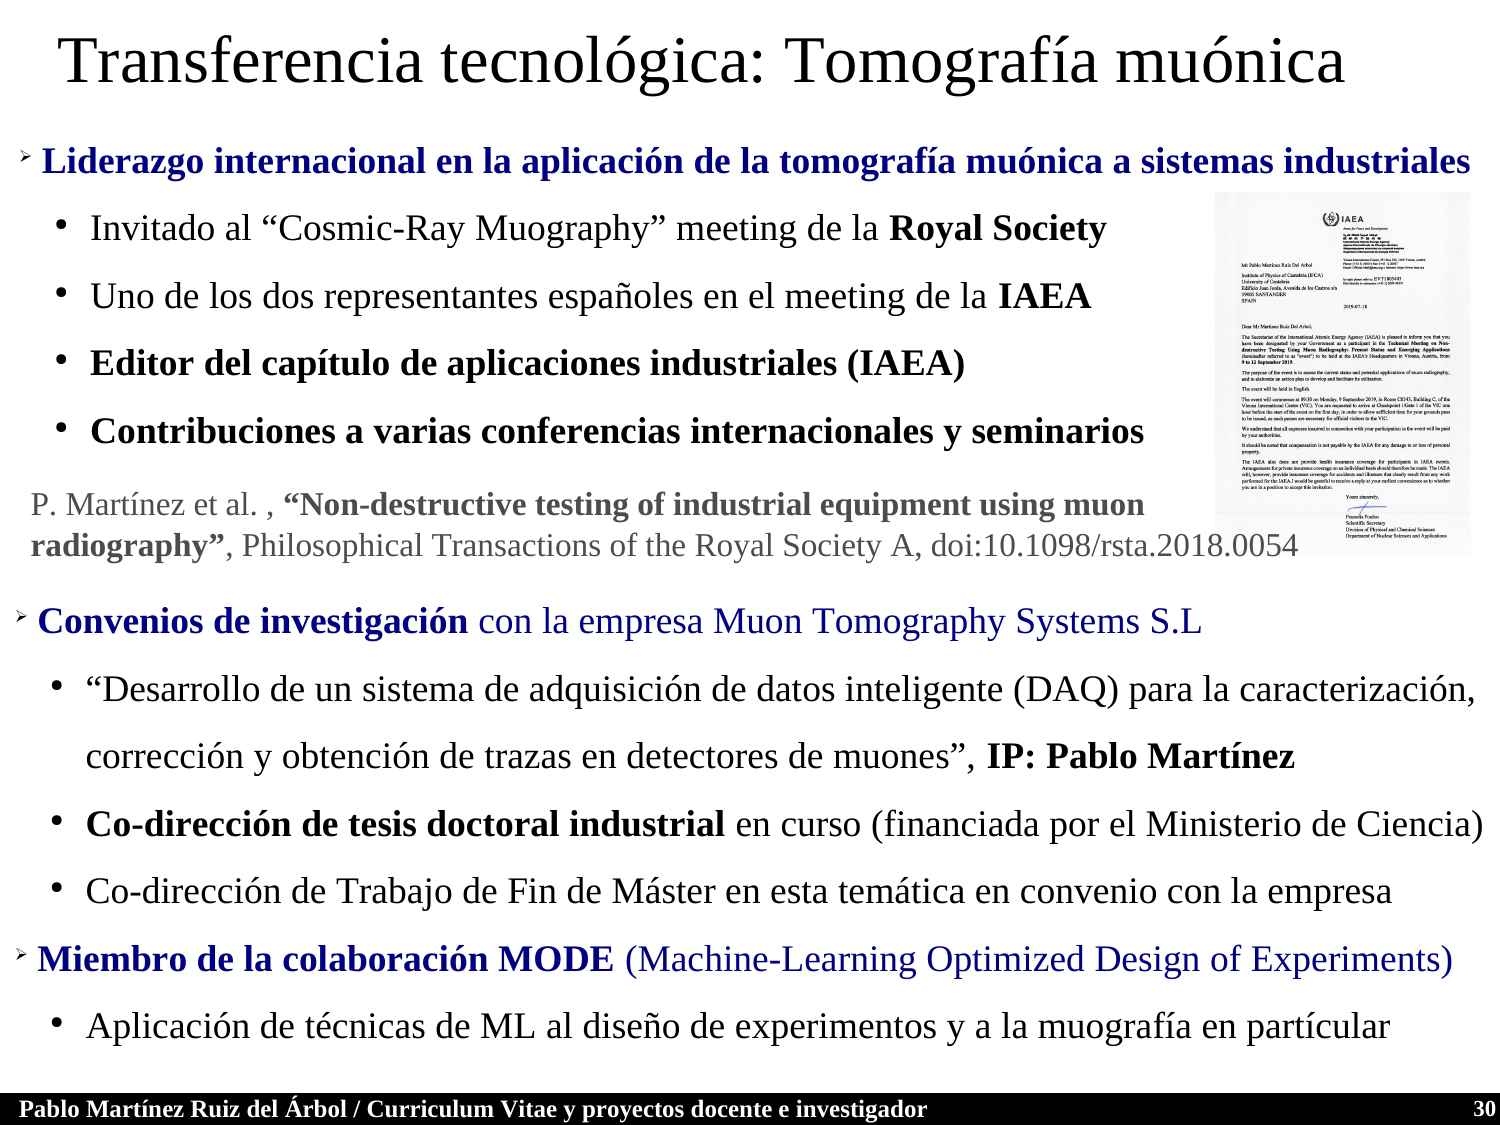

Transferencia tecnológica: Tomografía muónica
 Liderazgo internacional en la aplicación de la tomografía muónica a sistemas industriales
Invitado al “Cosmic-Ray Muography” meeting de la Royal Society
Uno de los dos representantes españoles en el meeting de la IAEA
Editor del capítulo de aplicaciones industriales (IAEA)
Contribuciones a varias conferencias internacionales y seminarios
P. Martínez et al. , “Non-destructive testing of industrial equipment using muon radiography”, Philosophical Transactions of the Royal Society A, doi:10.1098/rsta.2018.0054
 Convenios de investigación con la empresa Muon Tomography Systems S.L
“Desarrollo de un sistema de adquisición de datos inteligente (DAQ) para la caracterización, corrección y obtención de trazas en detectores de muones”, IP: Pablo Martínez
Co-dirección de tesis doctoral industrial en curso (financiada por el Ministerio de Ciencia)
Co-dirección de Trabajo de Fin de Máster en esta temática en convenio con la empresa
 Miembro de la colaboración MODE (Machine-Learning Optimized Design of Experiments)
Aplicación de técnicas de ML al diseño de experimentos y a la muografía en partícular
30